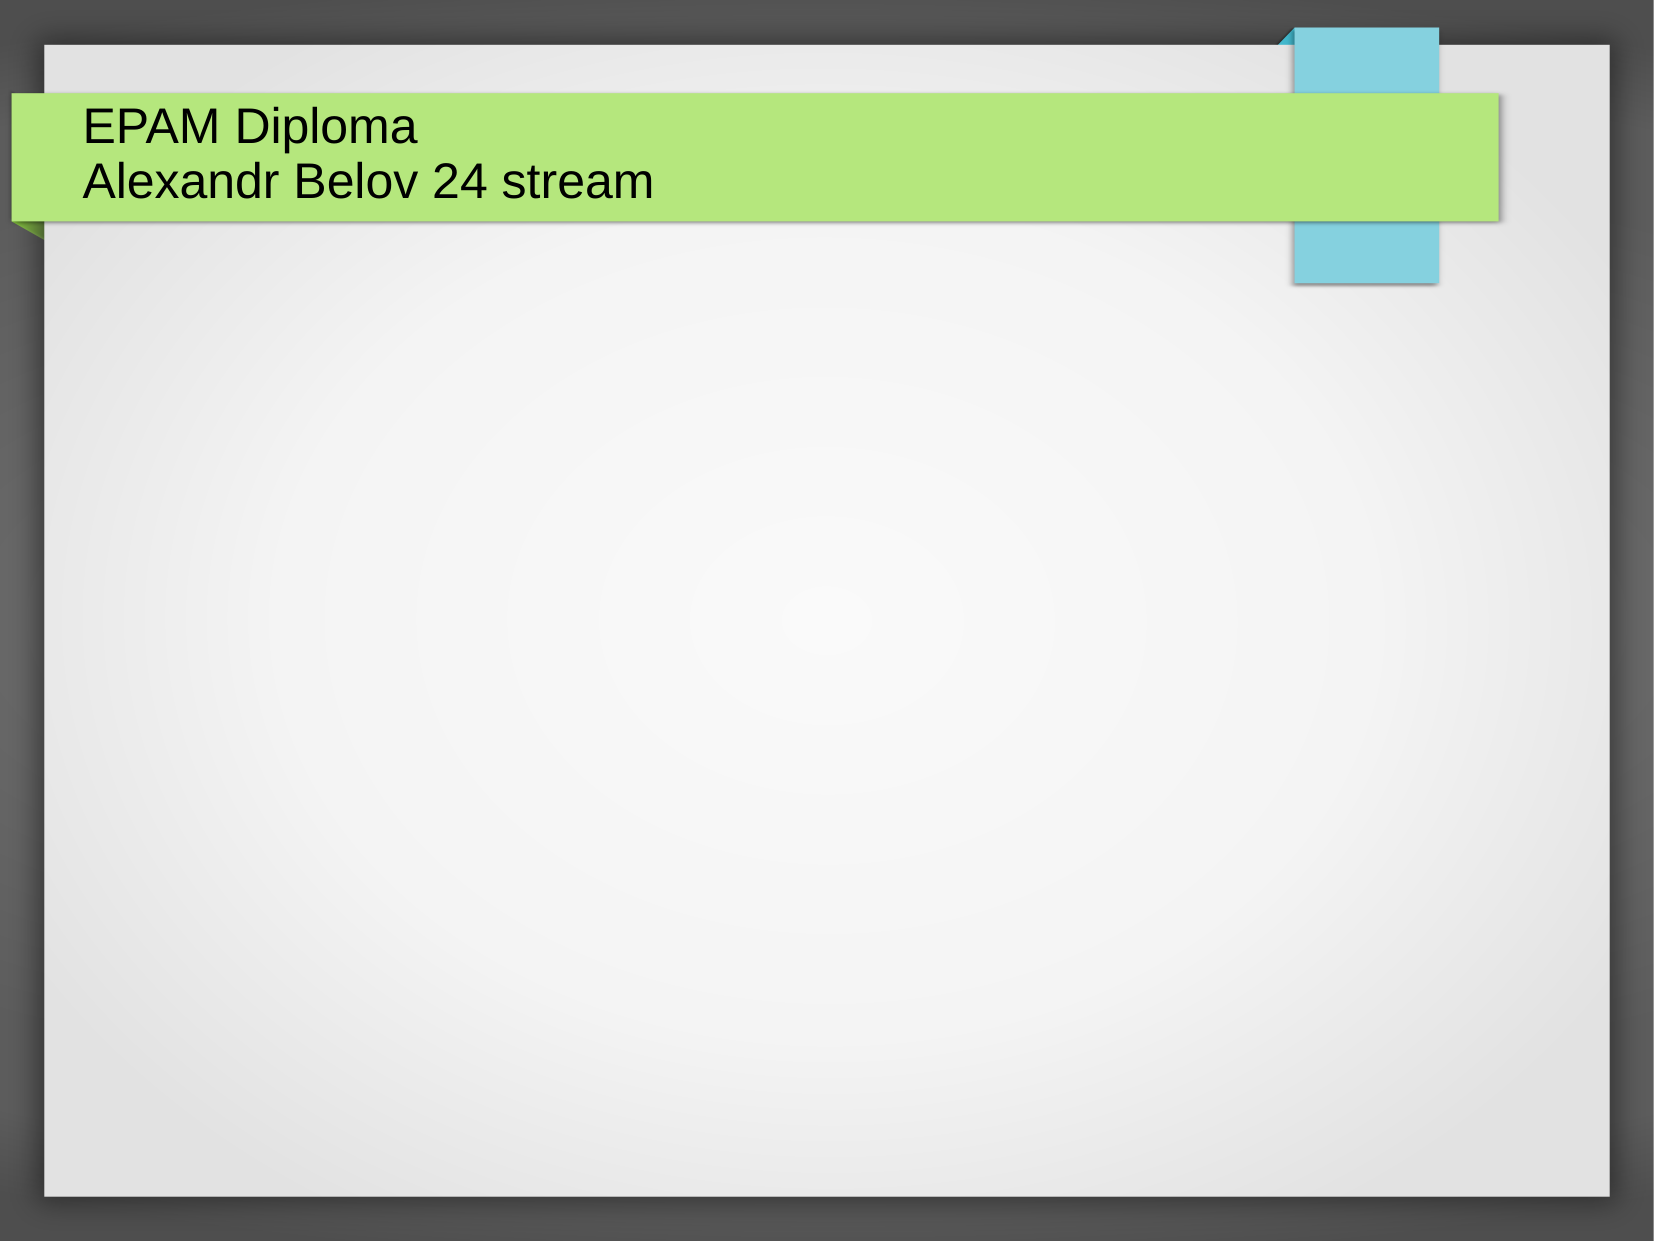

# EPAM Diploma Alexandr Belov 24 stream